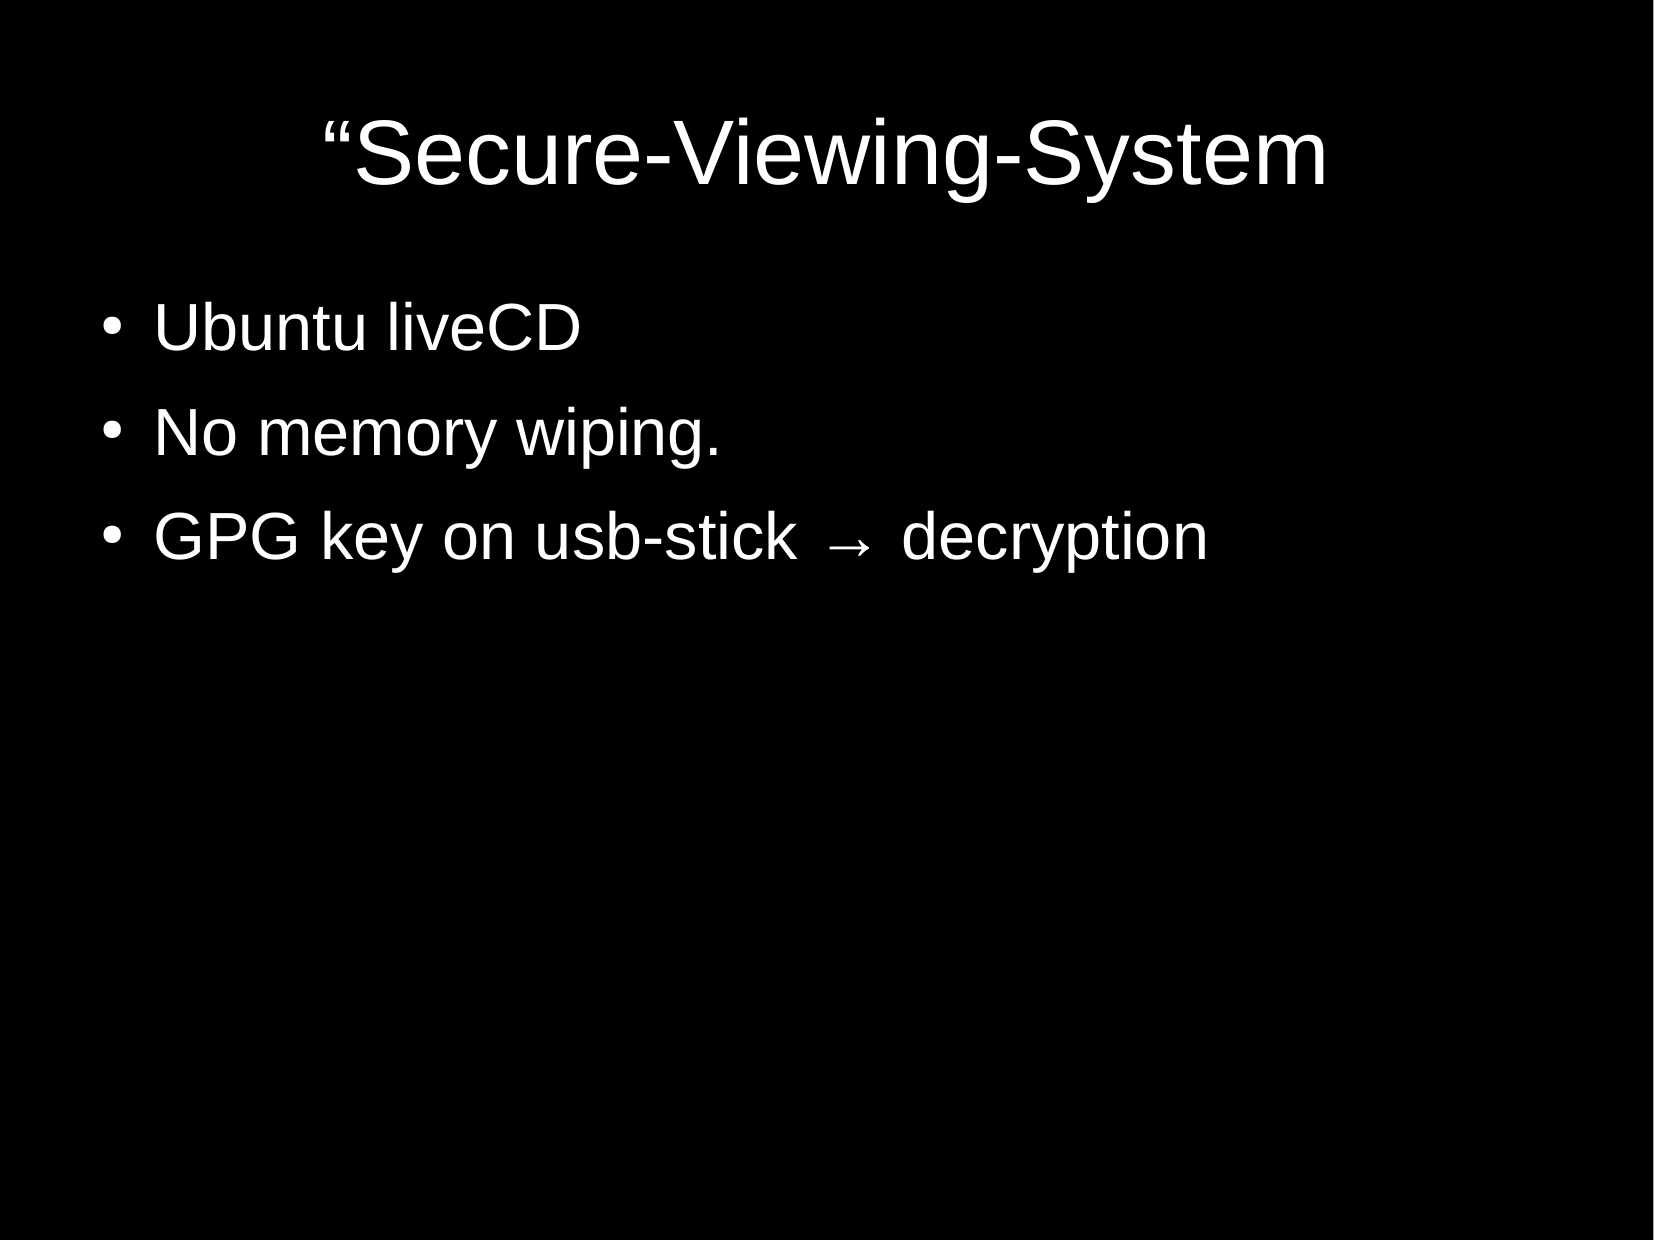

# “Secure-Viewing-System
Ubuntu liveCD
No memory wiping.
GPG key on usb-stick → decryption